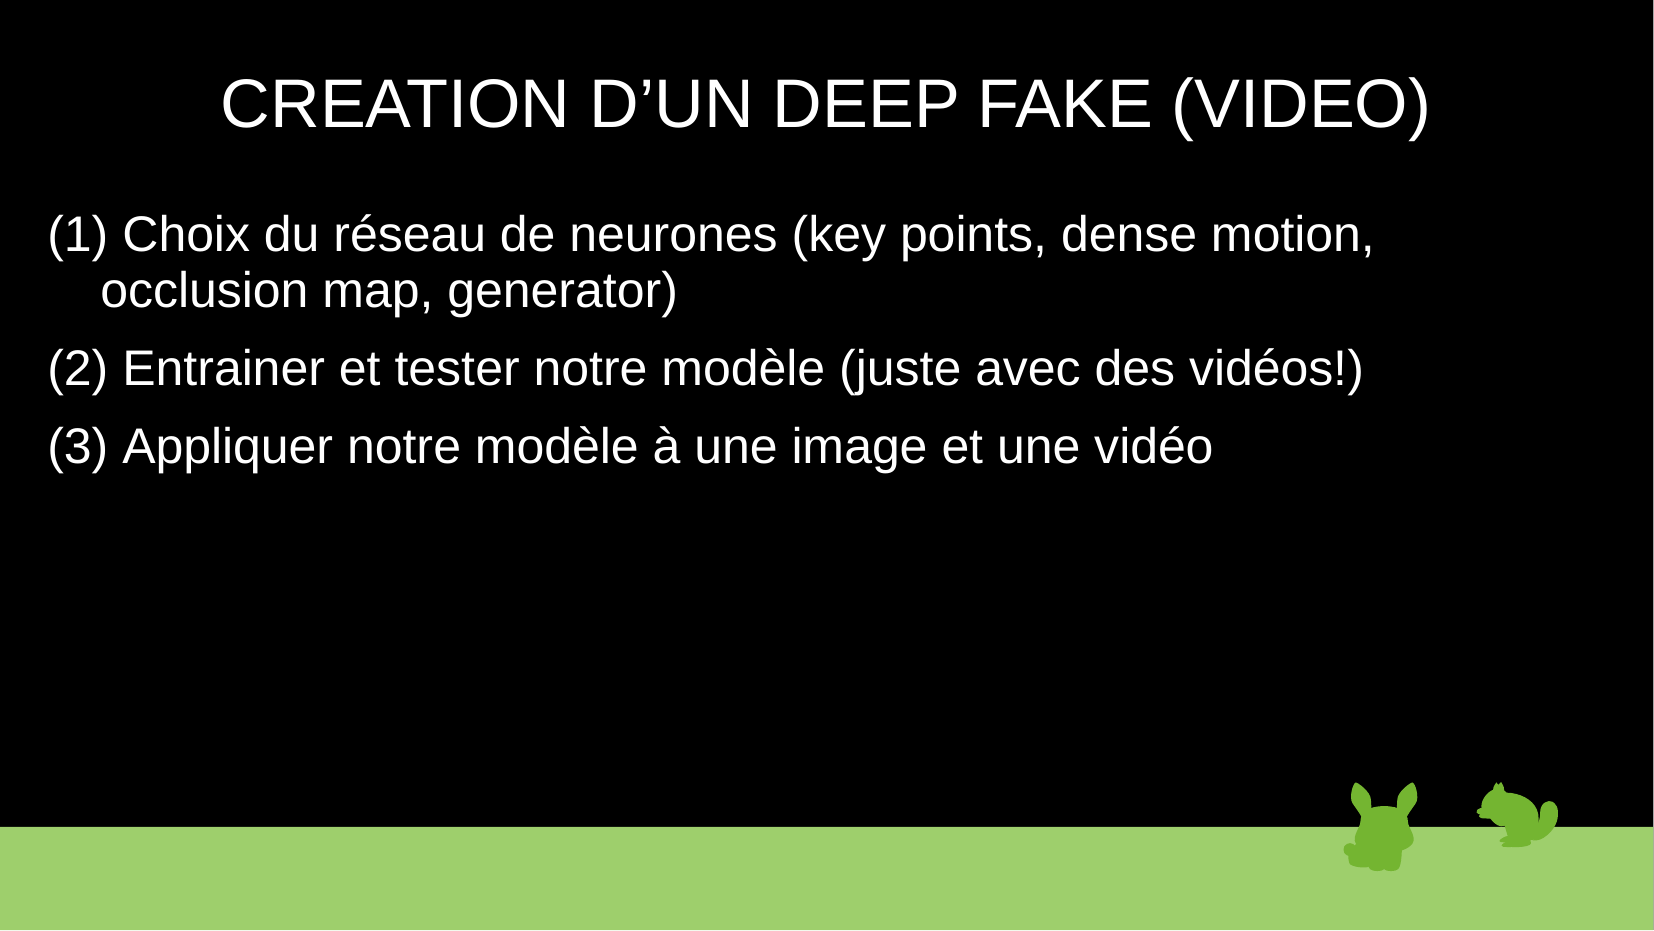

# CREATION D’UN DEEP FAKE (VIDEO)
 Choix du réseau de neurones (key points, dense motion, occlusion map, generator)
 Entrainer et tester notre modèle (juste avec des vidéos!)
 Appliquer notre modèle à une image et une vidéo